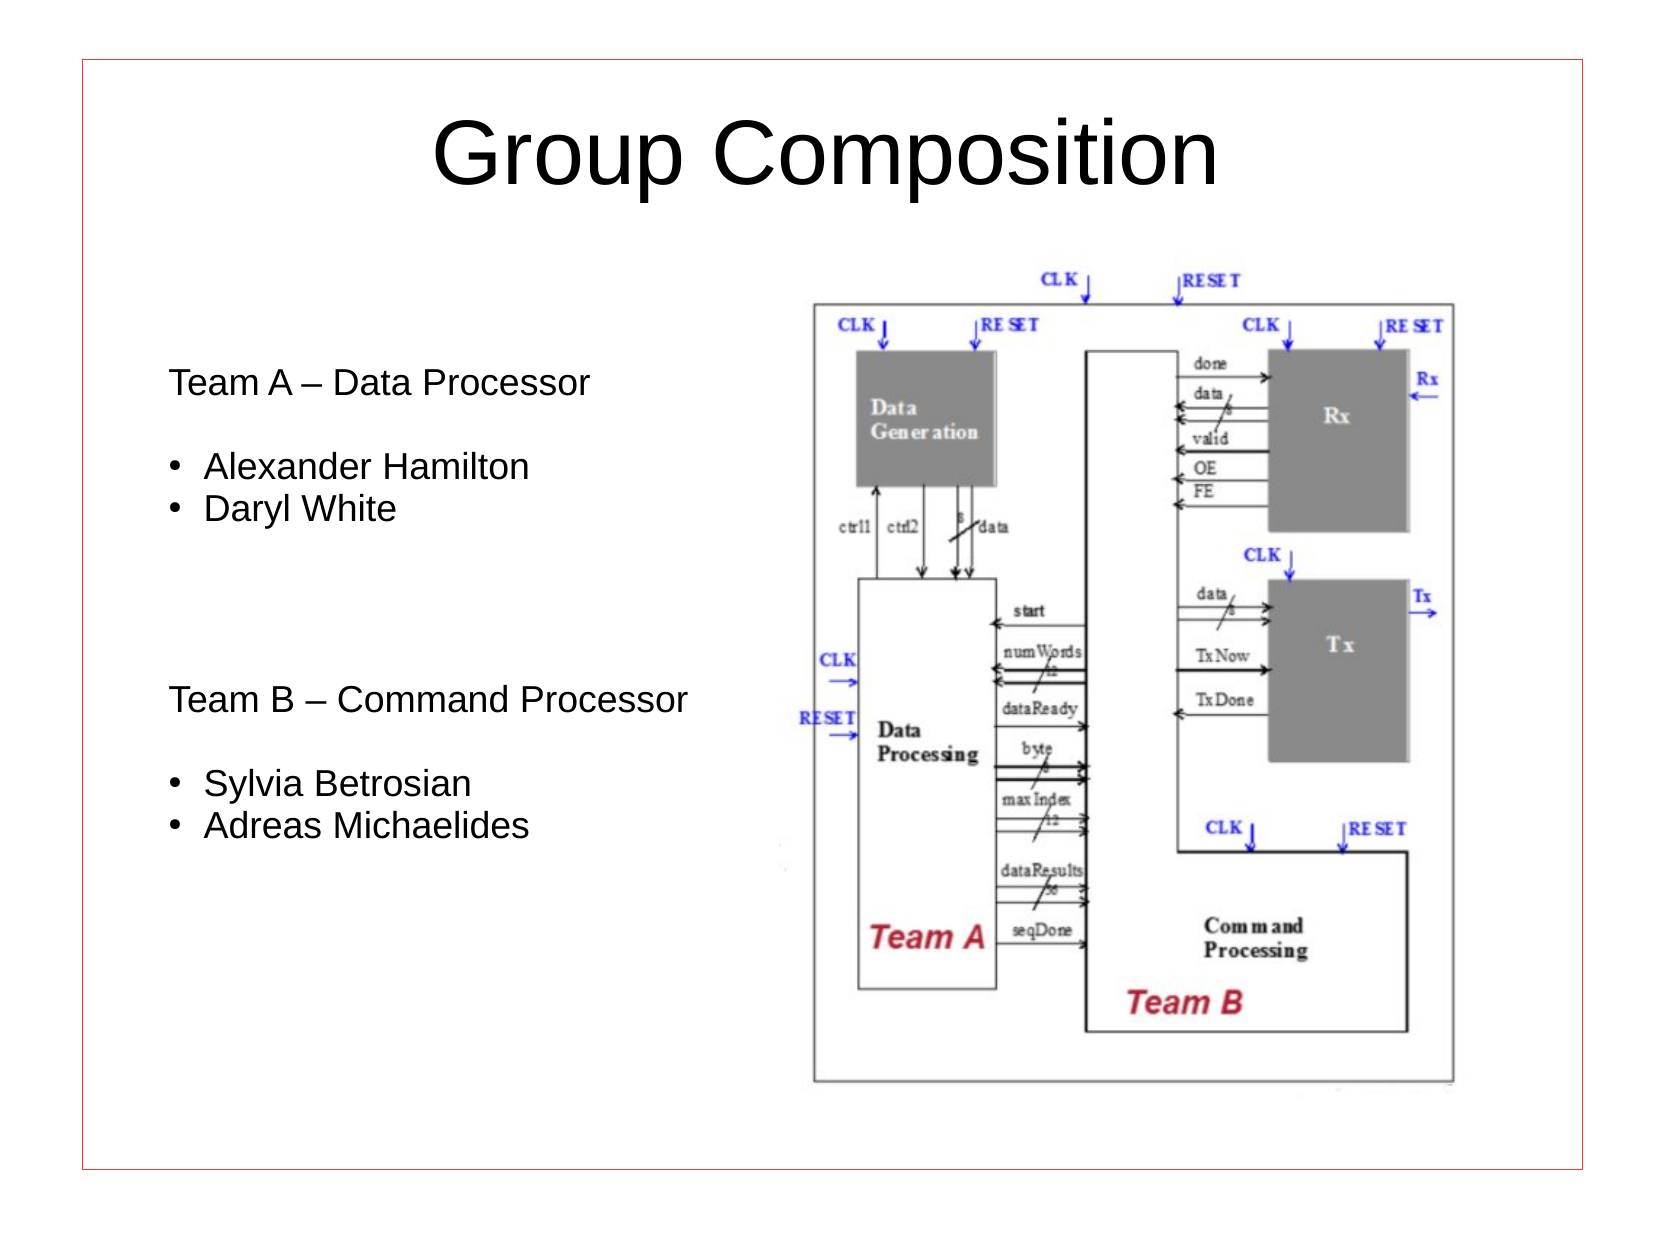

# Group Composition
Team A – Data Processor
Alexander Hamilton
Daryl White
Team B – Command Processor
Sylvia Betrosian
Adreas Michaelides